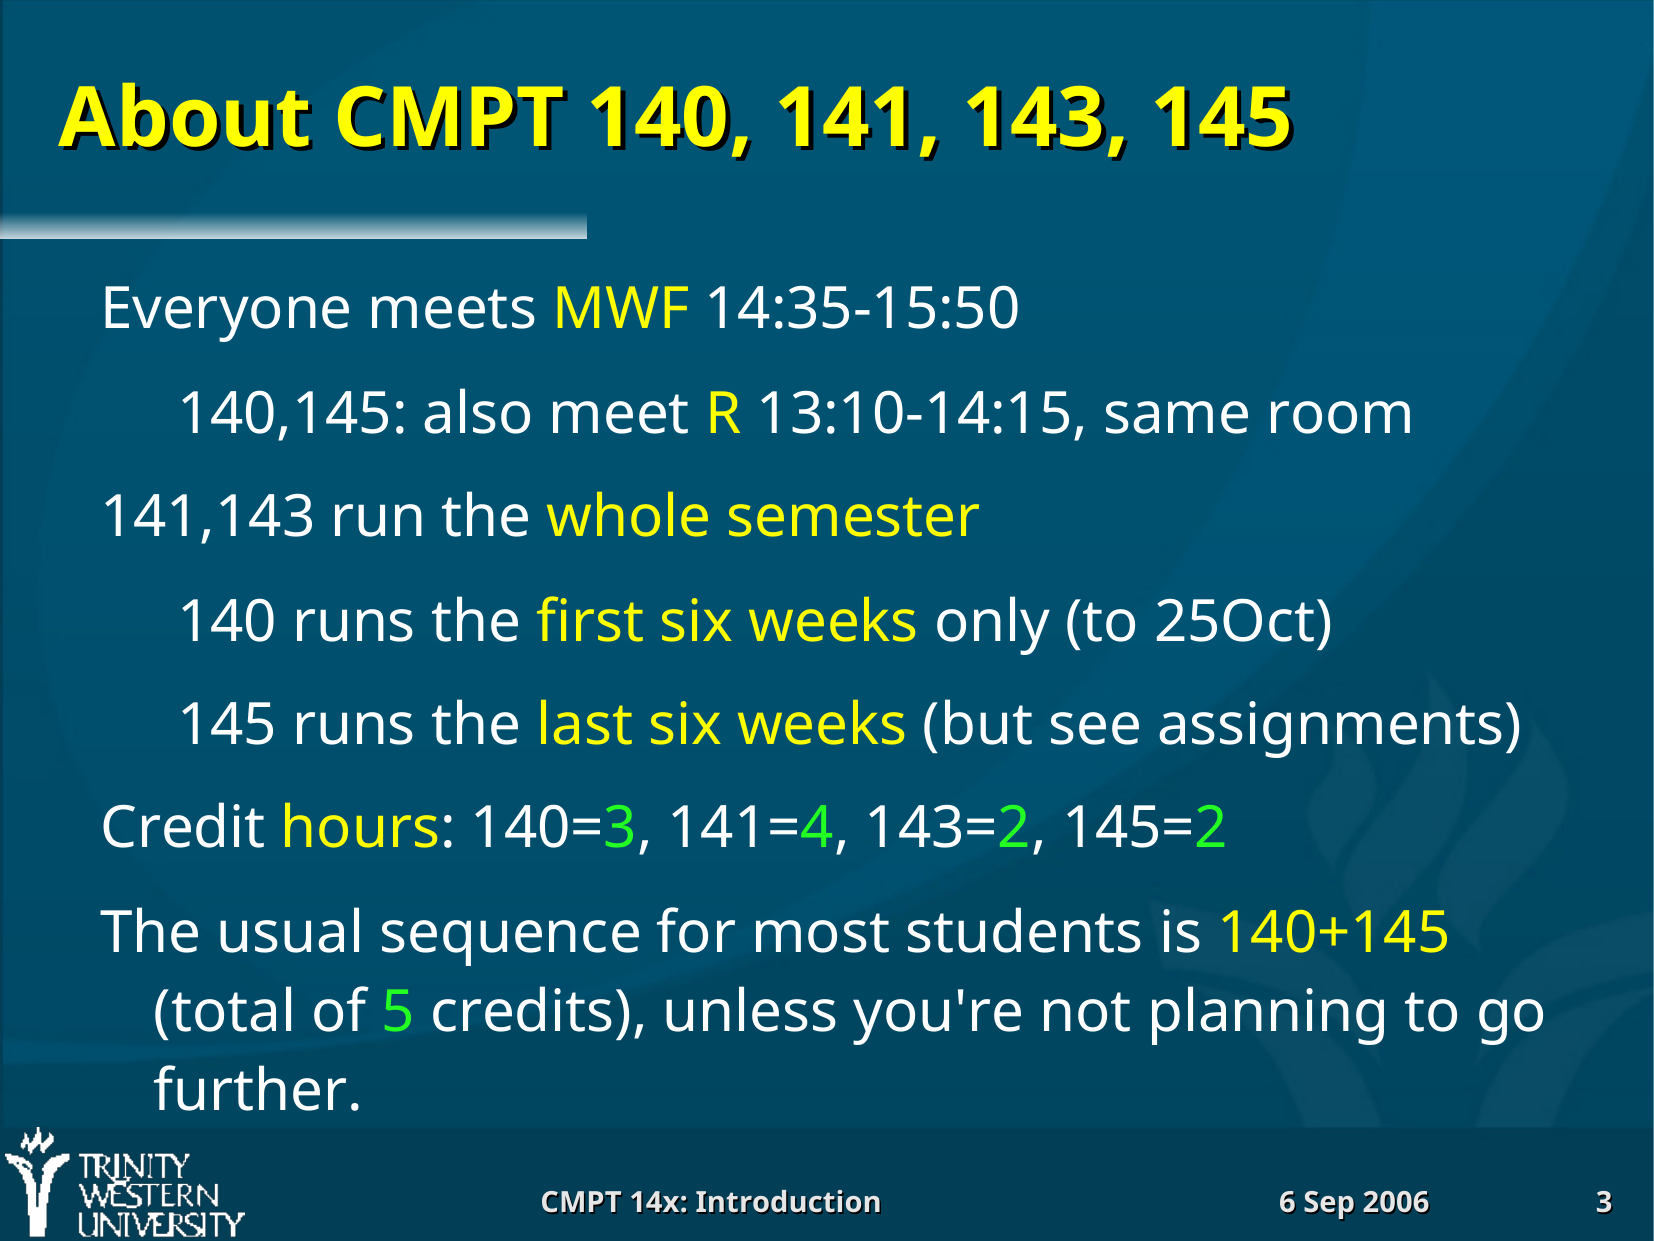

# About CMPT 140, 141, 143, 145
Everyone meets MWF 14:35-15:50
140,145: also meet R 13:10-14:15, same room
141,143 run the whole semester
140 runs the first six weeks only (to 25Oct)
145 runs the last six weeks (but see assignments)
Credit hours: 140=3, 141=4, 143=2, 145=2
The usual sequence for most students is 140+145 (total of 5 credits), unless you're not planning to go further.
CMPT 14x: Introduction
6 Sep 2006
3